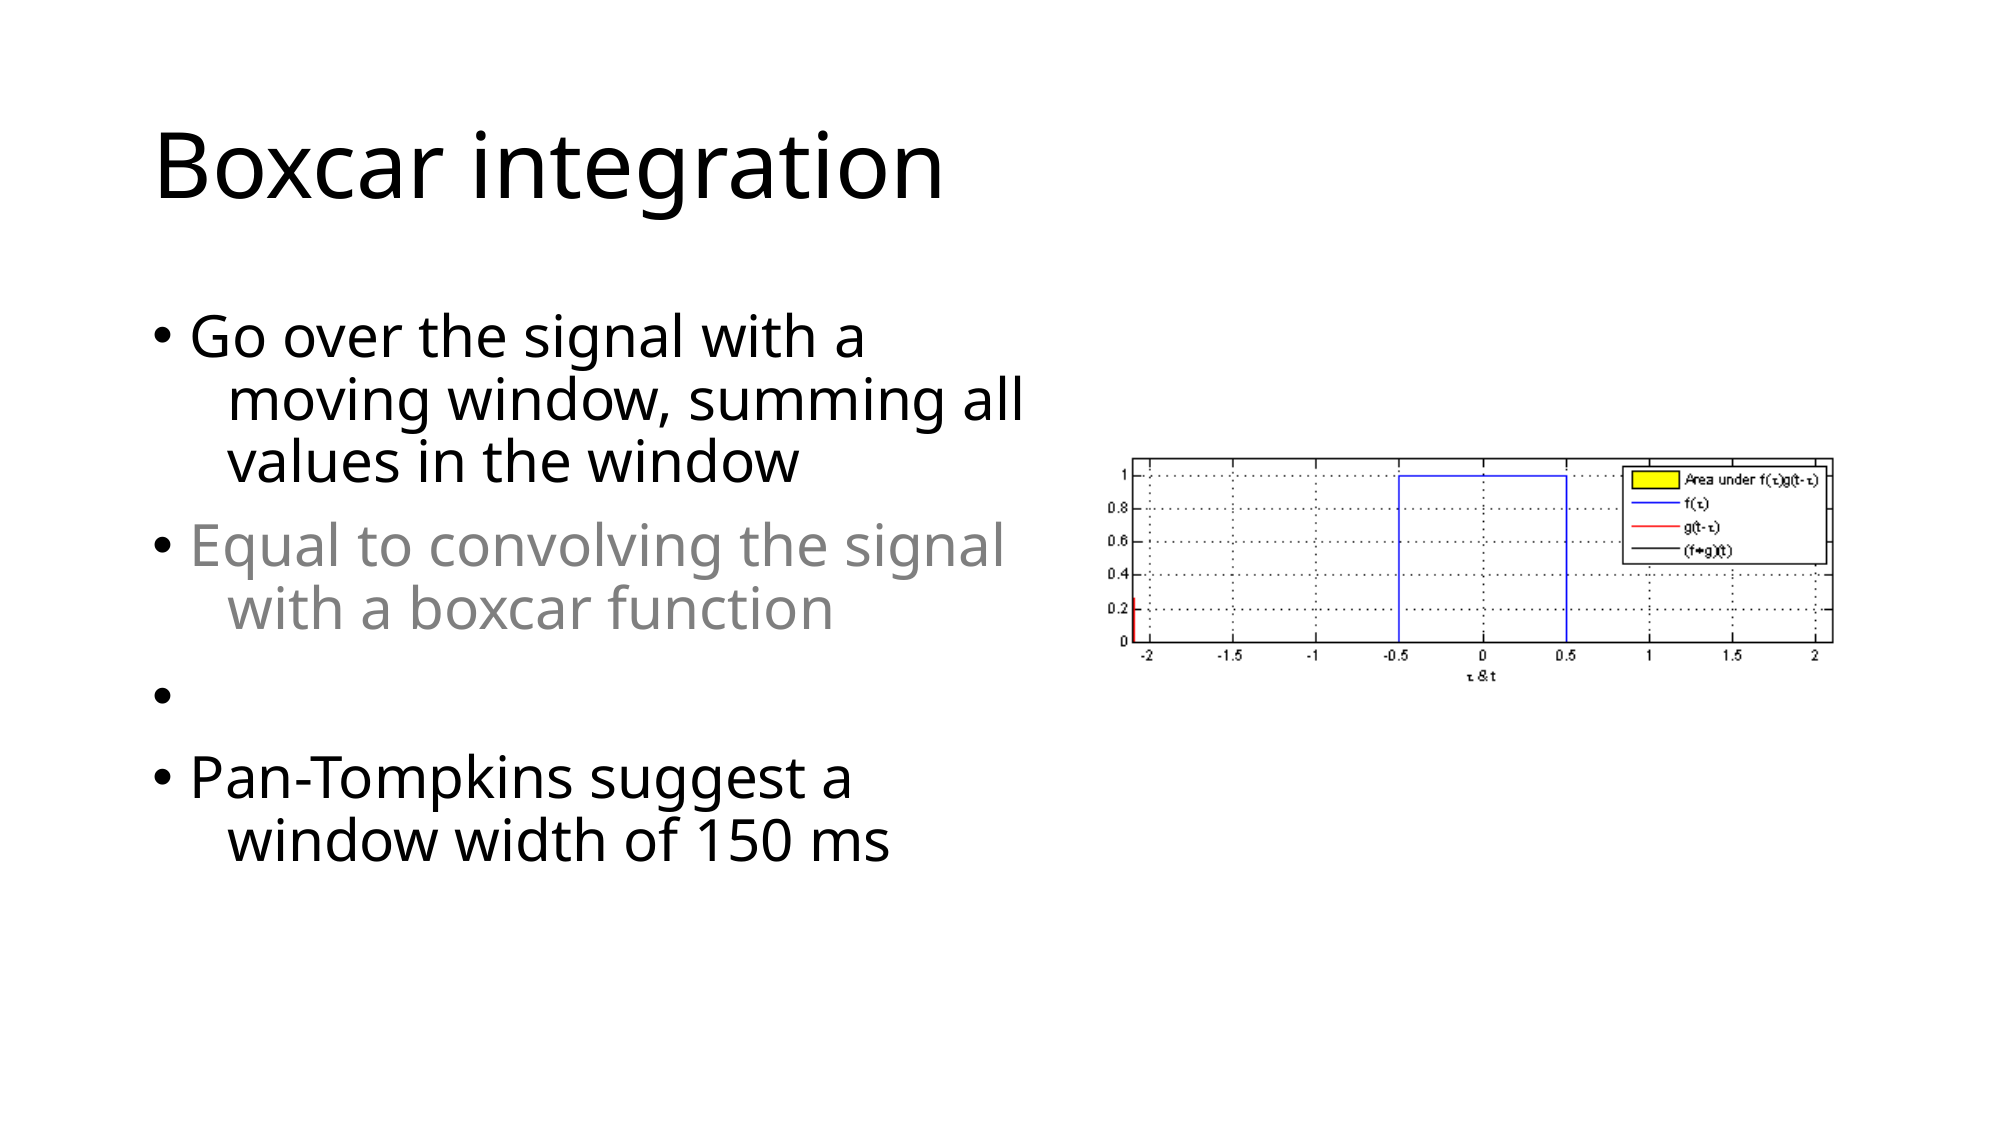

# Boxcar integration
Go over the signal with a moving window, summing all values in the window
Equal to convolving the signal with a boxcar function
Pan-Tompkins suggest a window width of 150 ms